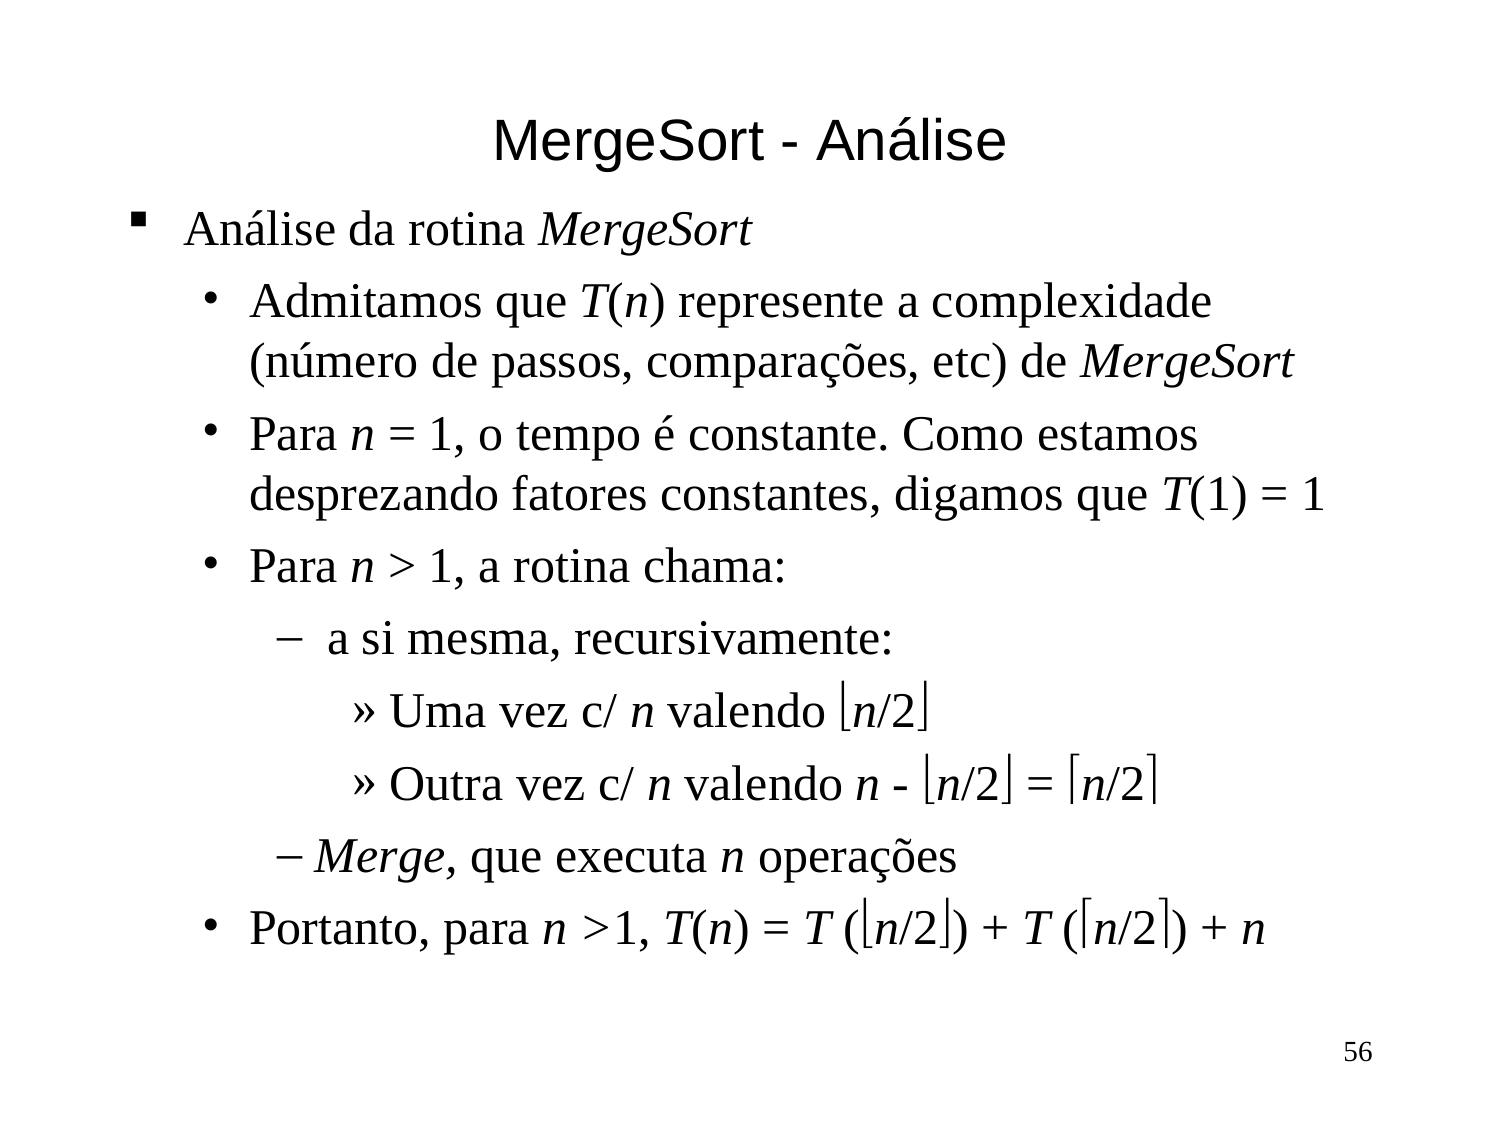

# MergeSort - Análise
Análise da rotina MergeSort
Admitamos que T(n) represente a complexidade (número de passos, comparações, etc) de MergeSort
Para n = 1, o tempo é constante. Como estamos desprezando fatores constantes, digamos que T(1) = 1
Para n > 1, a rotina chama:
 a si mesma, recursivamente:
Uma vez c/ n valendo n/2
Outra vez c/ n valendo n - n/2 = n/2
Merge, que executa n operações
Portanto, para n >1, T(n) = T (n/2) + T (n/2) + n
56